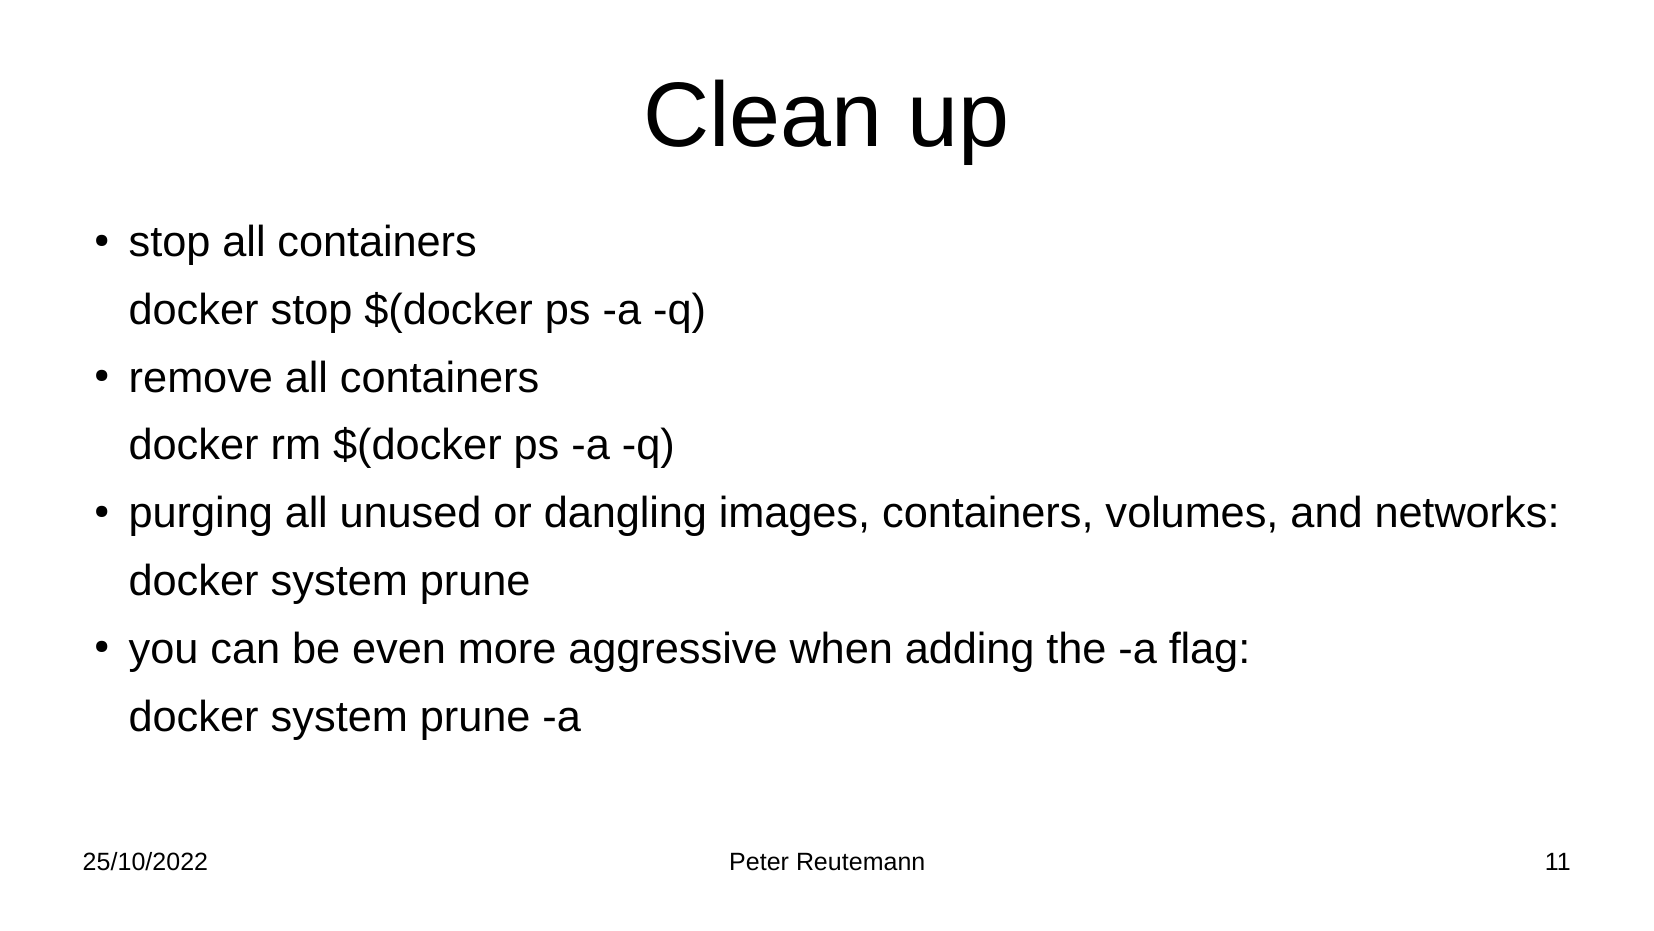

# Clean up
stop all containers
docker stop $(docker ps -a -q)
remove all containers
docker rm $(docker ps -a -q)
purging all unused or dangling images, containers, volumes, and networks:
docker system prune
you can be even more aggressive when adding the -a flag:
docker system prune -a
25/10/2022
Peter Reutemann
11